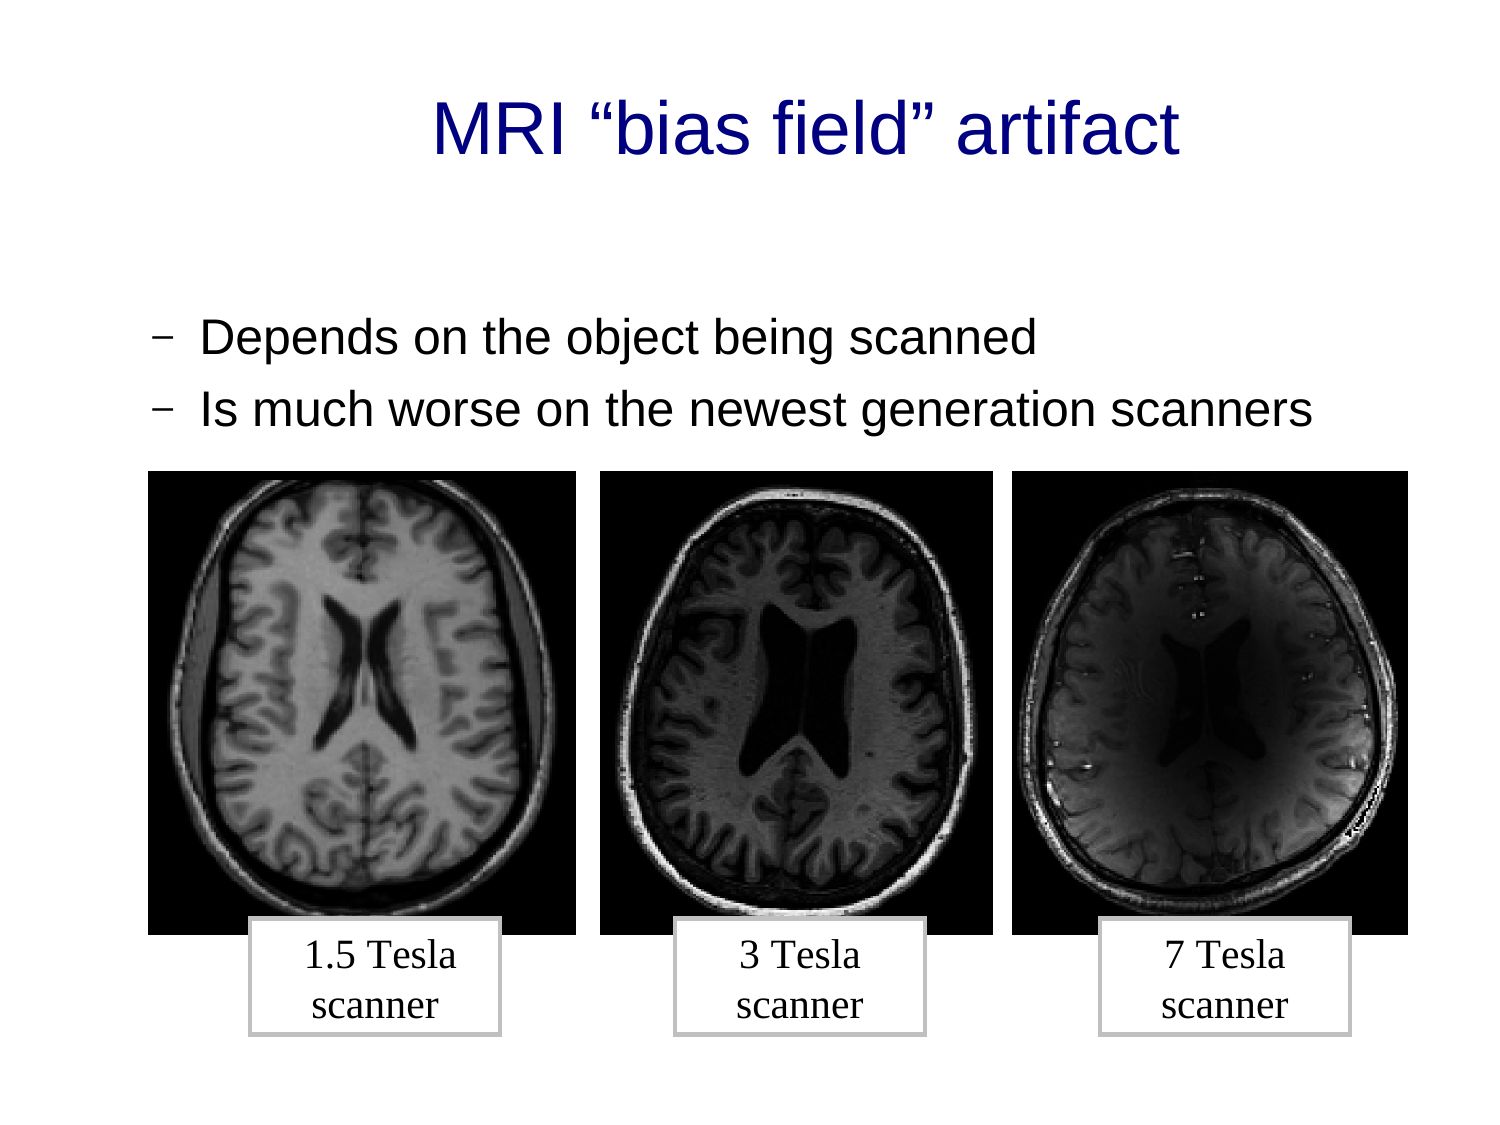

# MRI “bias field” artifact
Depends on the object being scanned
Is much worse on the newest generation scanners
 1.5 Tesla scanner
3 Tesla scanner
7 Tesla scanner